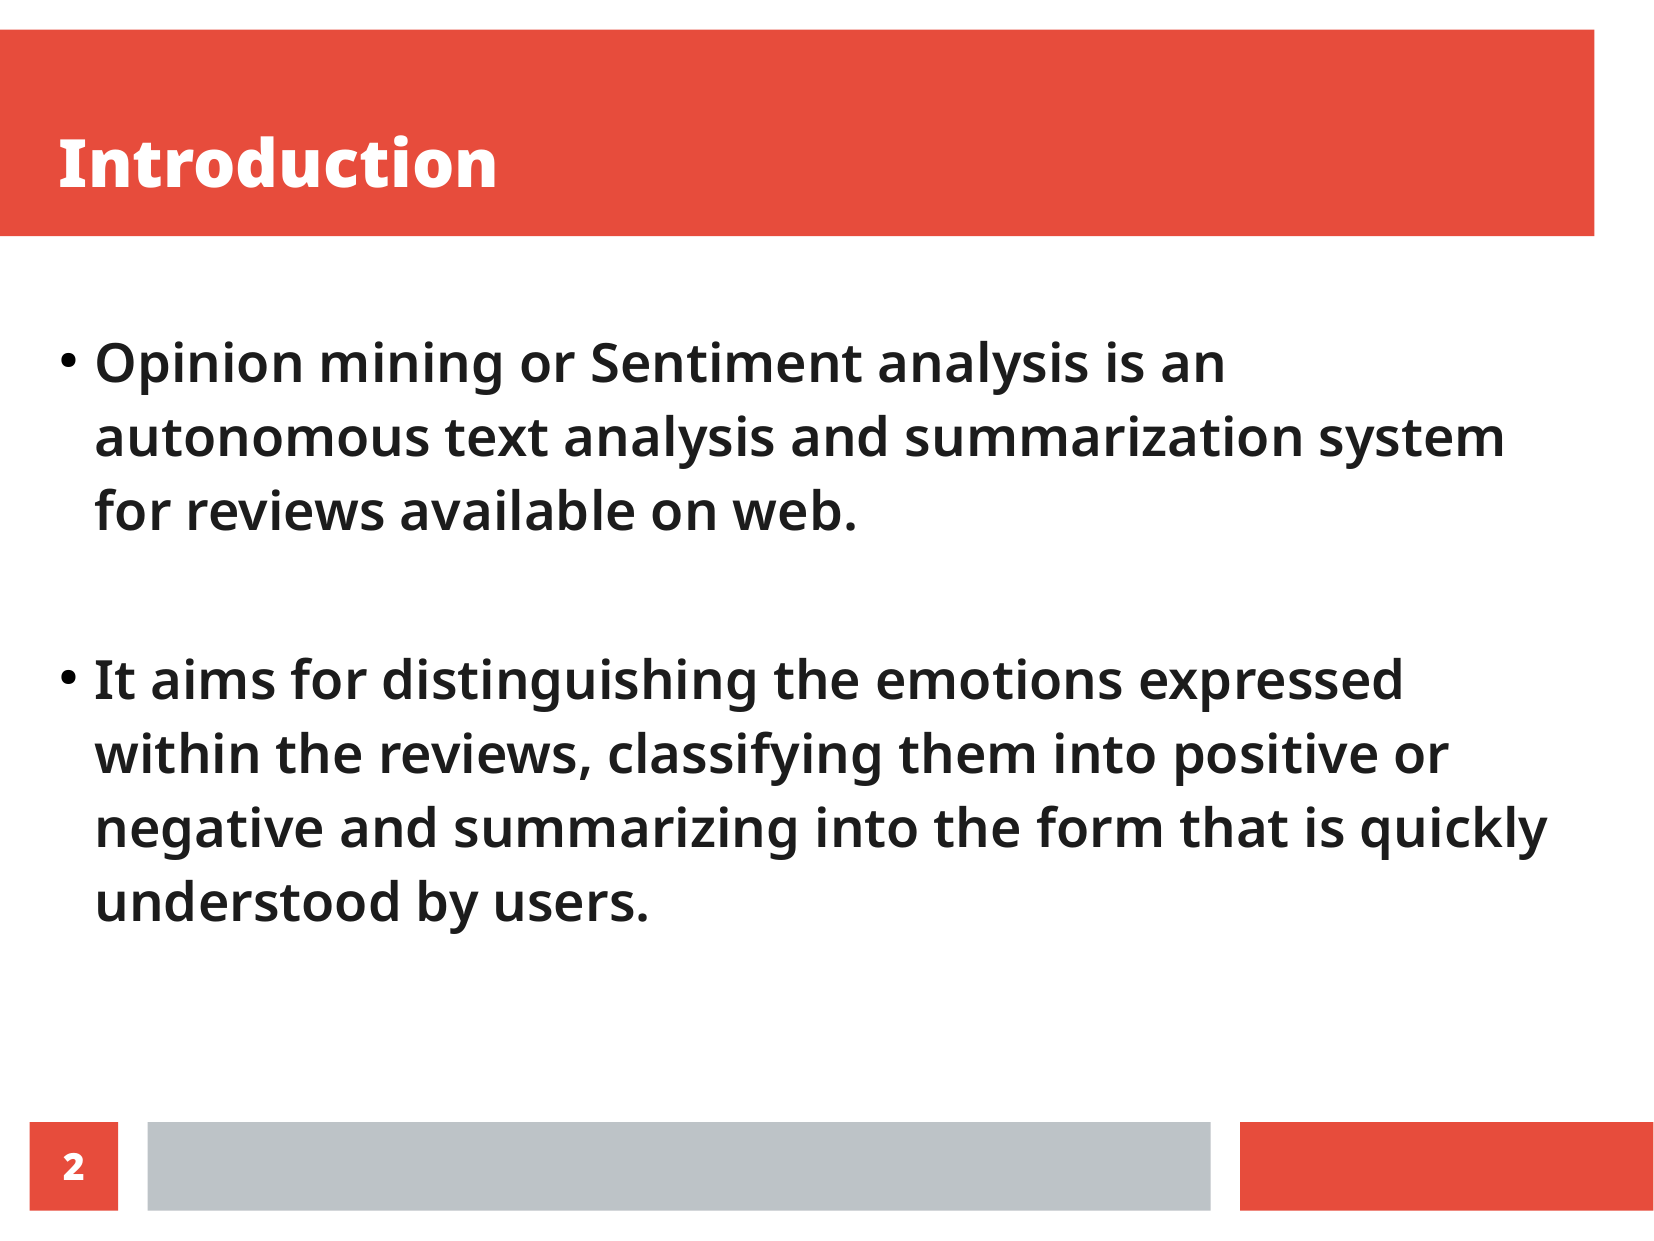

# Introduction
Opinion mining or Sentiment analysis is an autonomous text analysis and summarization system for reviews available on web.
It aims for distinguishing the emotions expressed within the reviews, classifying them into positive or negative and summarizing into the form that is quickly understood by users.
2